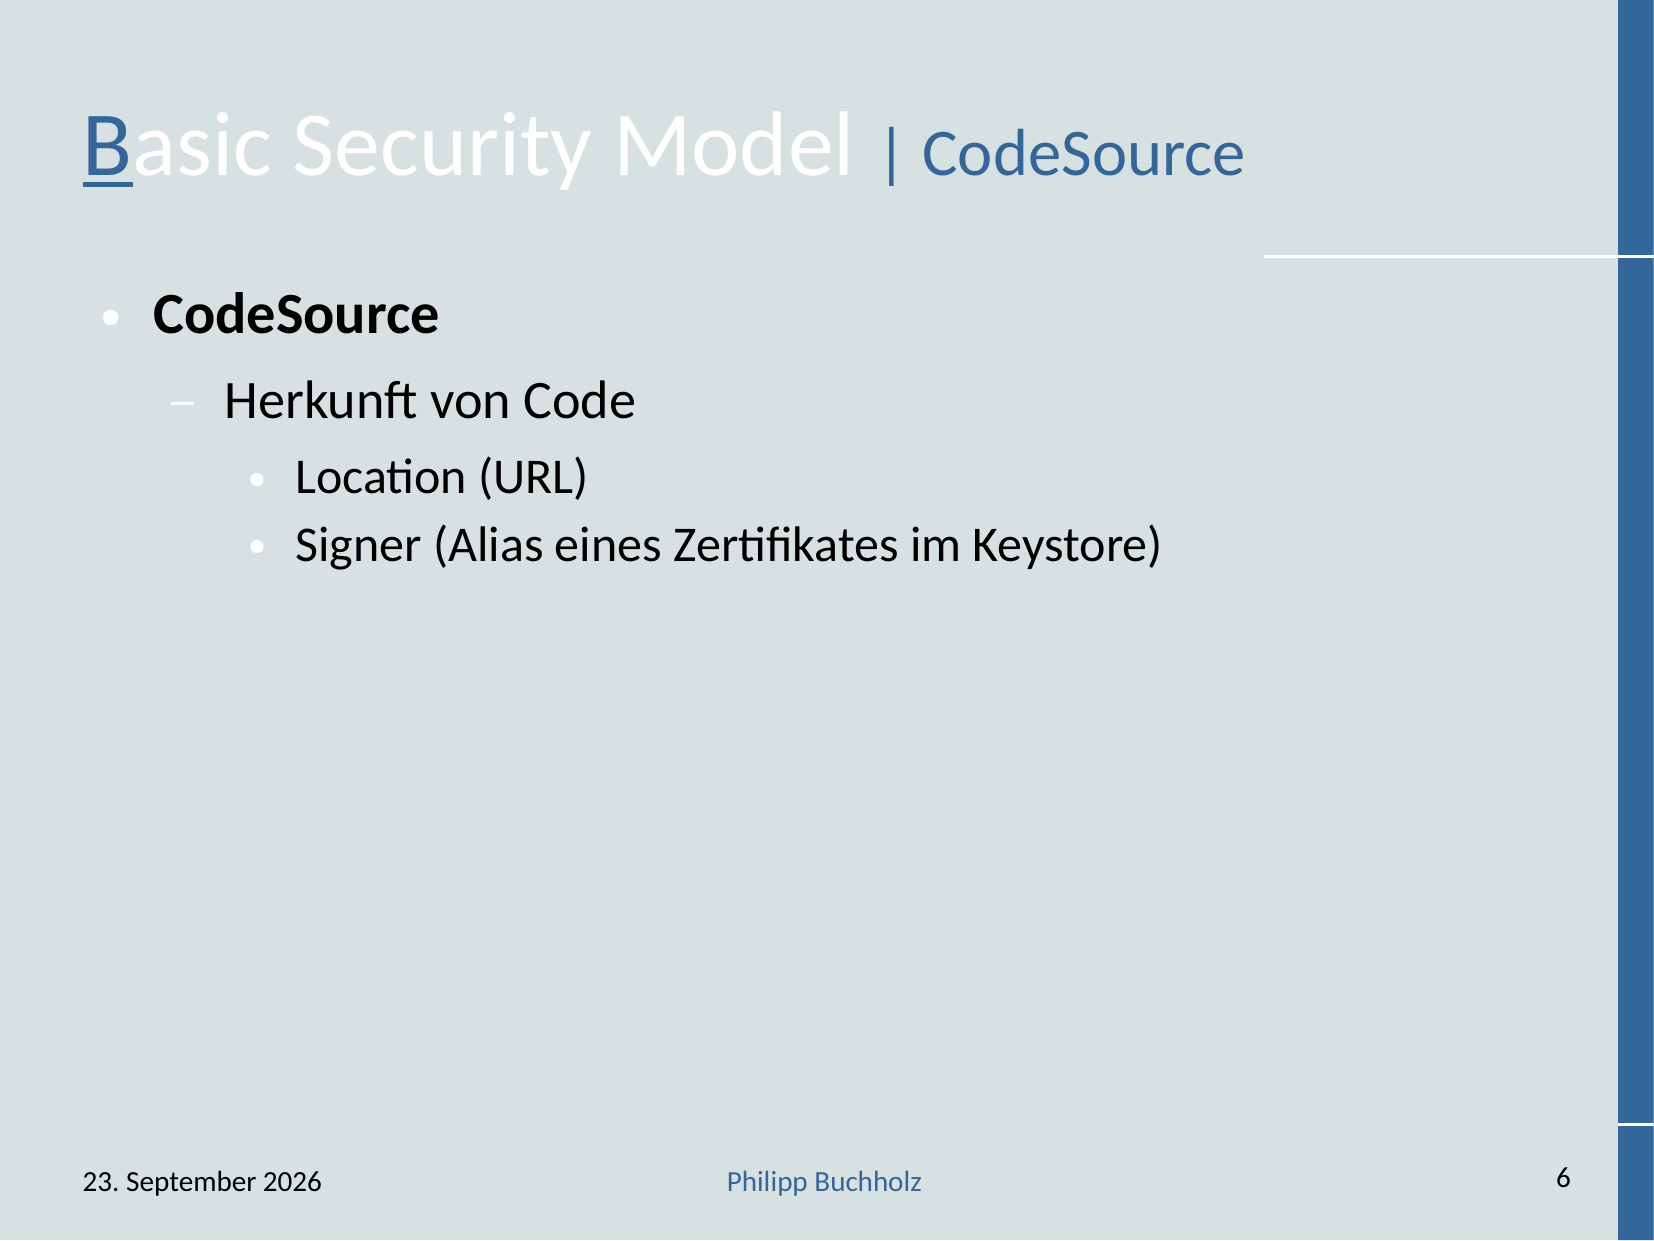

# Basic Security Model | CodeSource
CodeSource
Herkunft von Code
Location (URL)
Signer (Alias eines Zertifikates im Keystore)
6